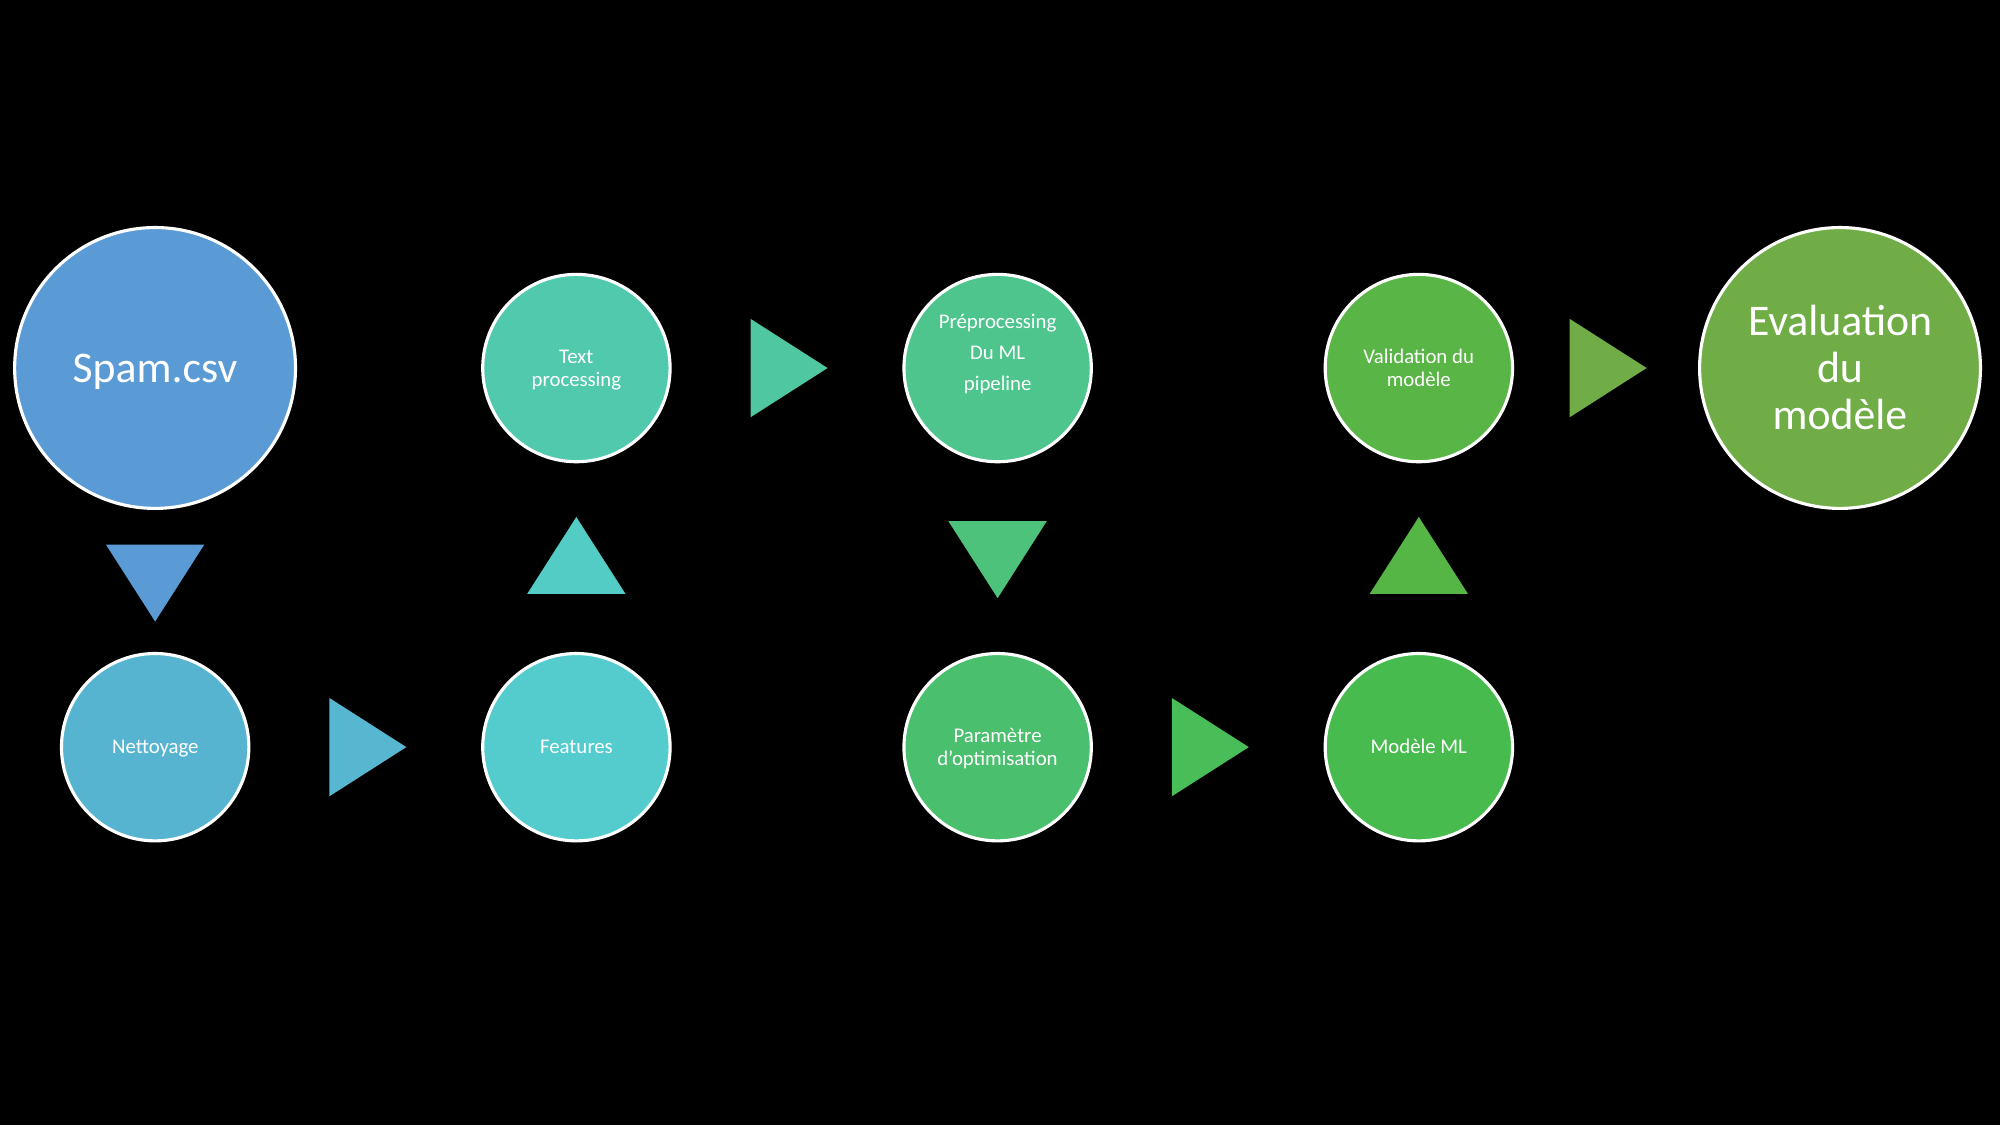

Spam.csv
Evaluation du modèle
Text processing
Préprocessing
Du ML
pipeline
Validation du modèle
Nettoyage
Features
Paramètre d’optimisation
Modèle ML